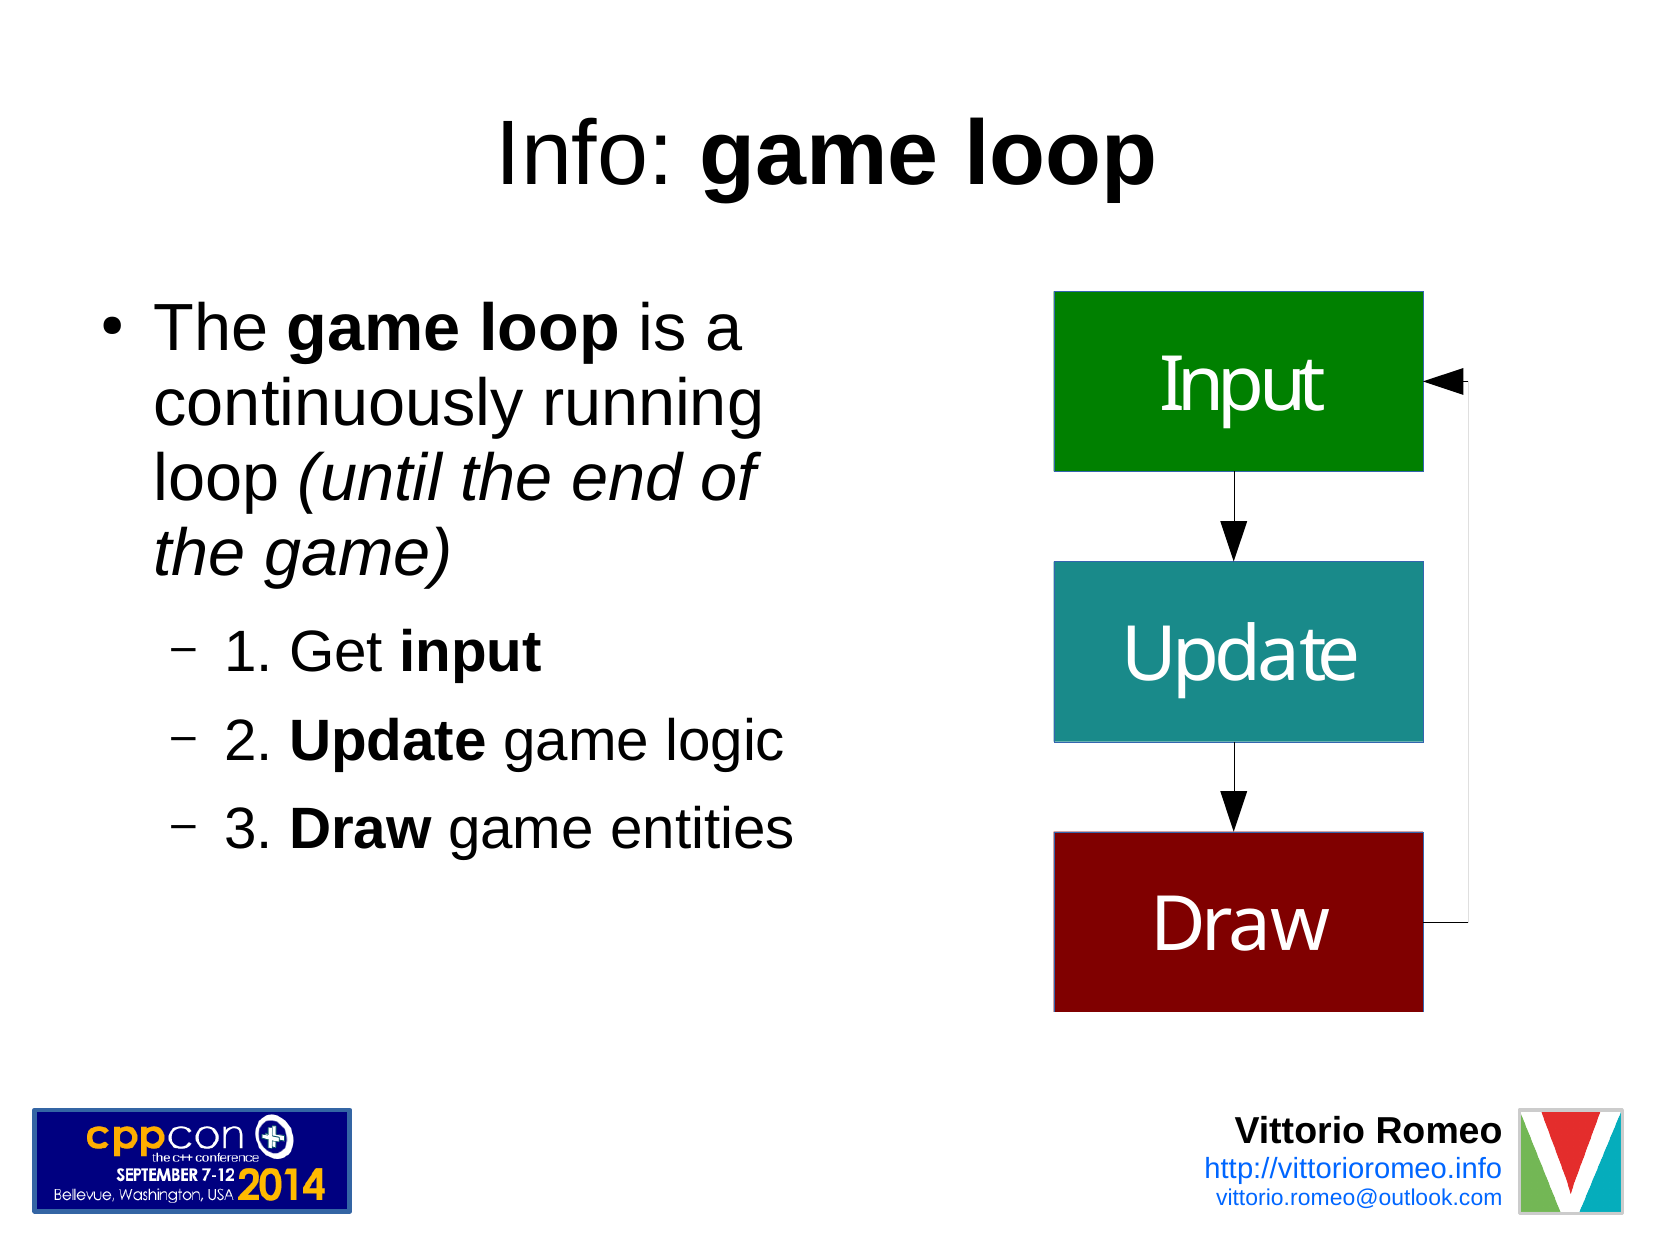

# Info: game loop
The game loop is a continuously running loop (until the end of the game)
1. Get input
2. Update game logic
3. Draw game entities